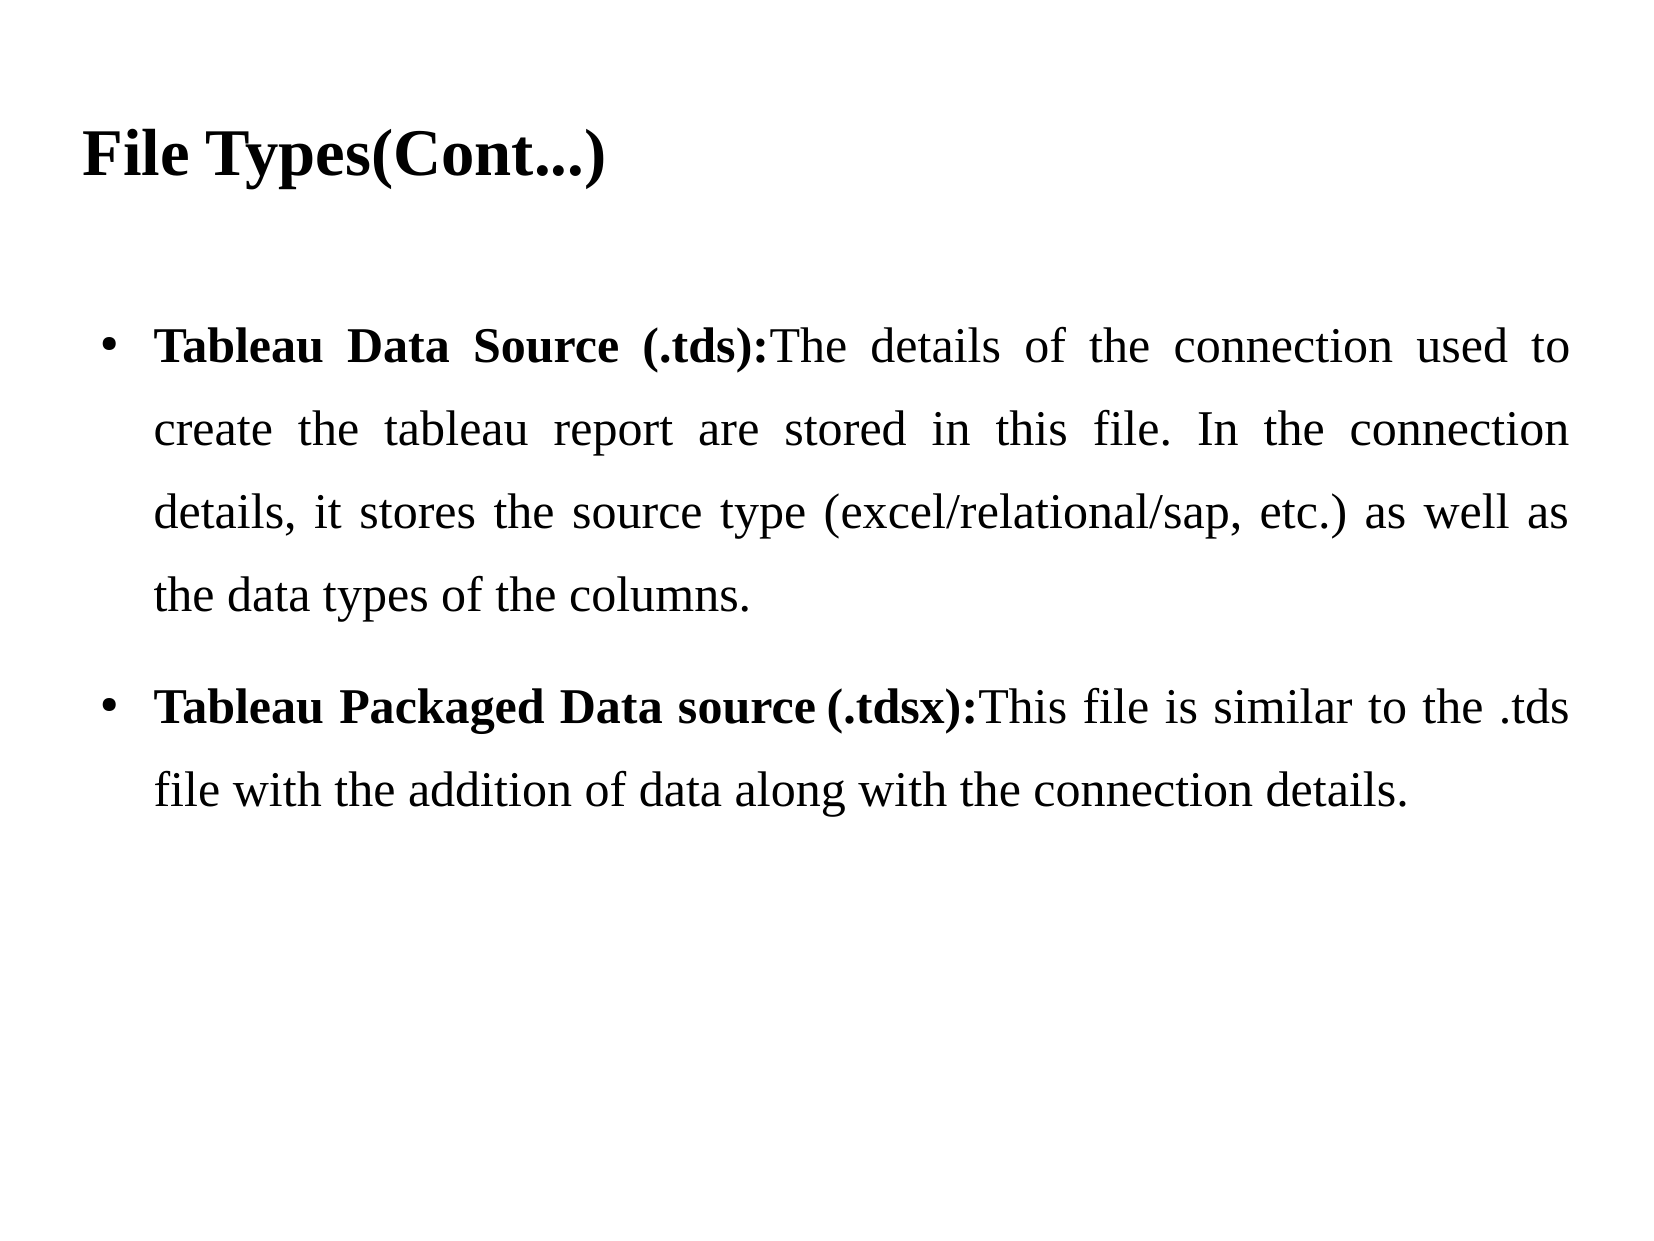

# File Types(Cont...)
Tableau Data Source (.tds):The details of the connection used to create the tableau report are stored in this file. In the connection details, it stores the source type (excel/relational/sap, etc.) as well as the data types of the columns.
Tableau Packaged Data source	(.tdsx):This file is similar to the .tds file with the addition of data along with the connection details.